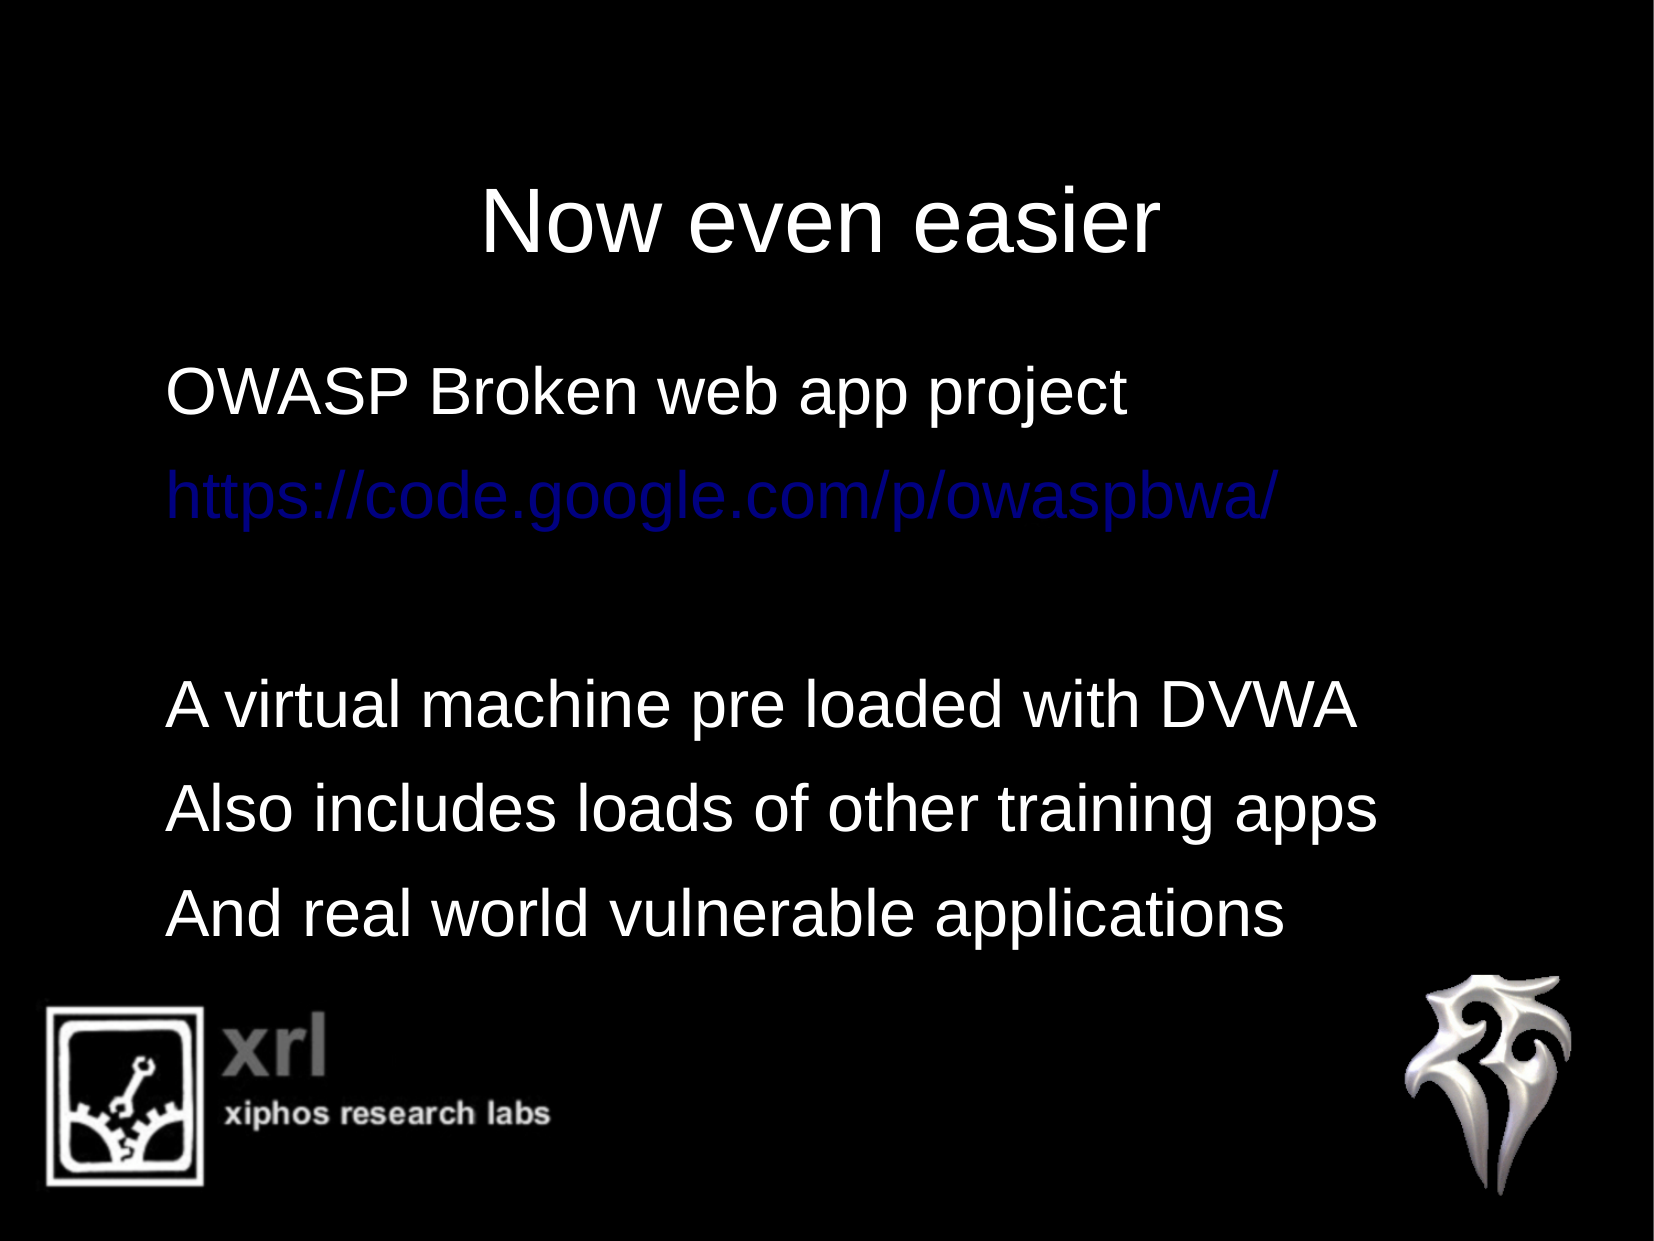

# Now even easier
OWASP Broken web app project
https://code.google.com/p/owaspbwa/
A virtual machine pre loaded with DVWA
Also includes loads of other training apps
And real world vulnerable applications